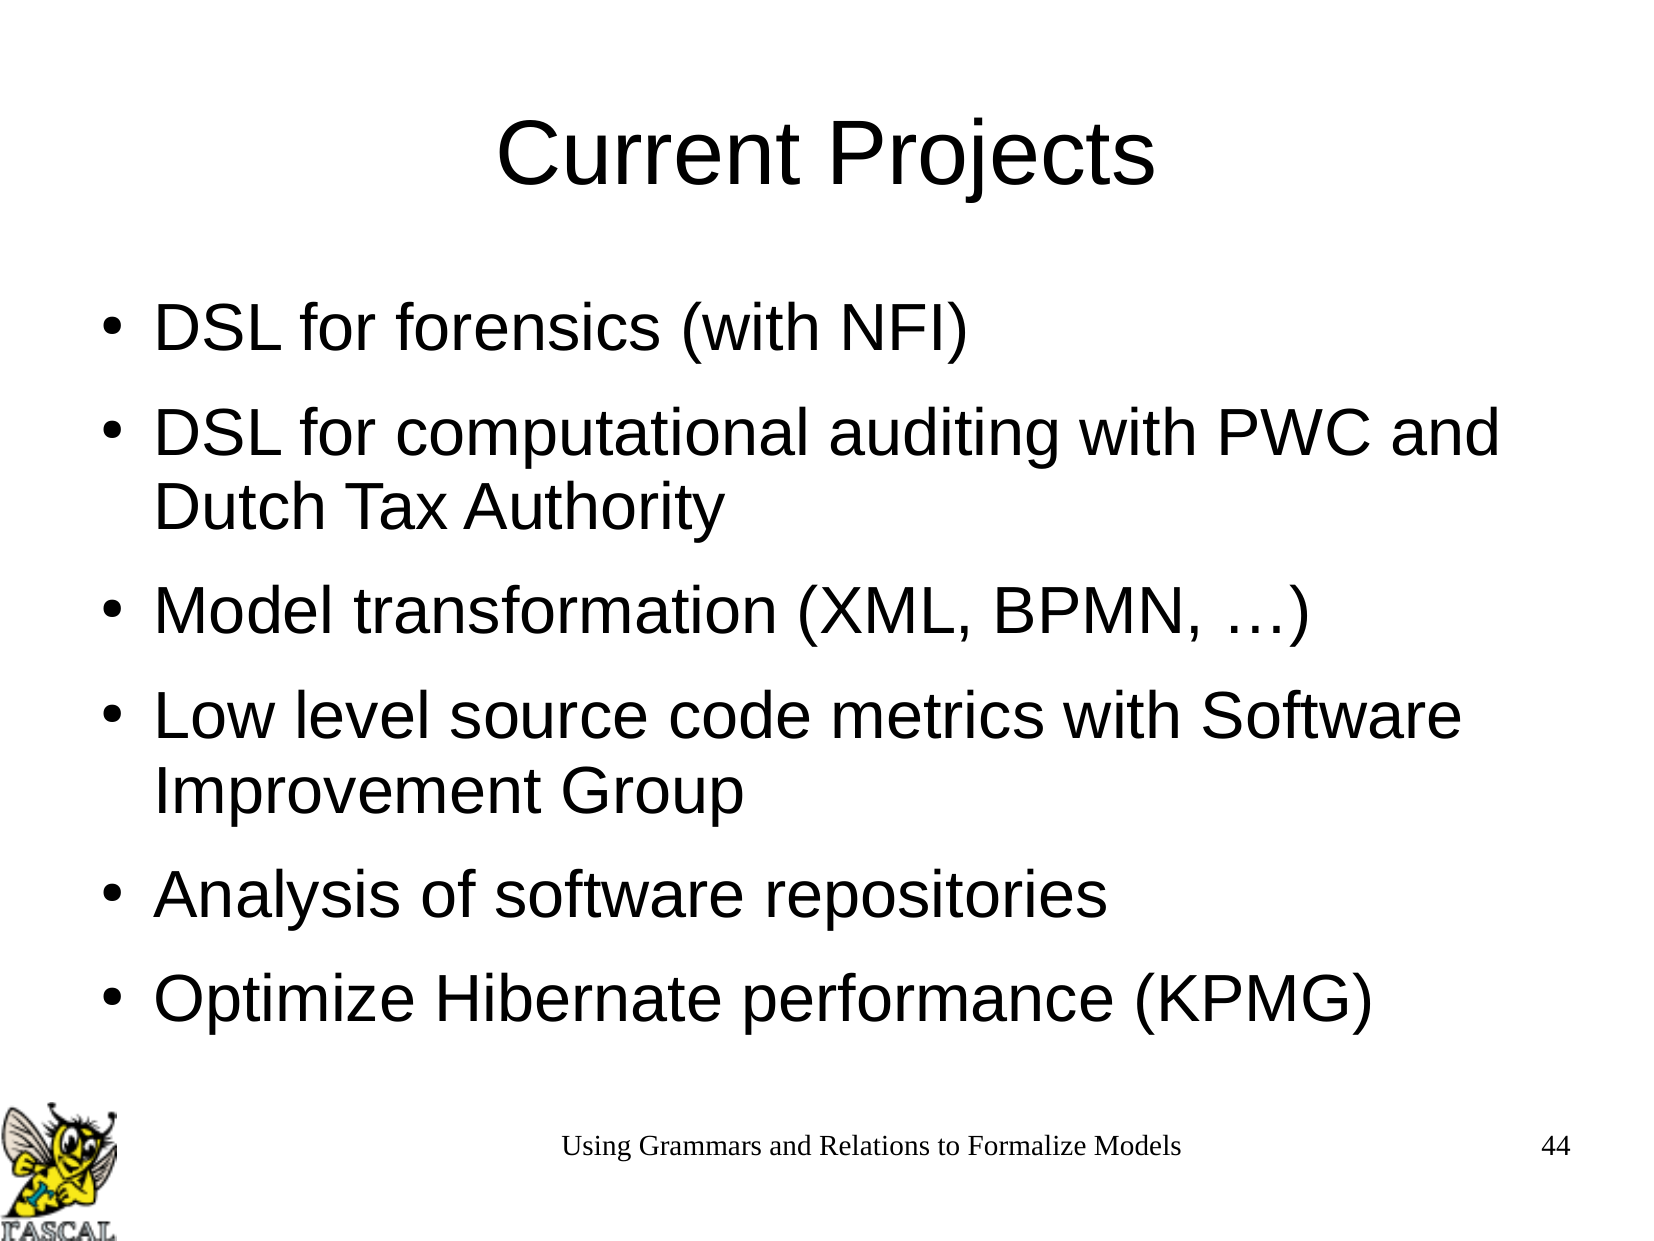

# Current Projects
DSL for forensics (with NFI)
DSL for computational auditing with PWC and Dutch Tax Authority
Model transformation (XML, BPMN, …)
Low level source code metrics with Software Improvement Group
Analysis of software repositories
Optimize Hibernate performance (KPMG)
44